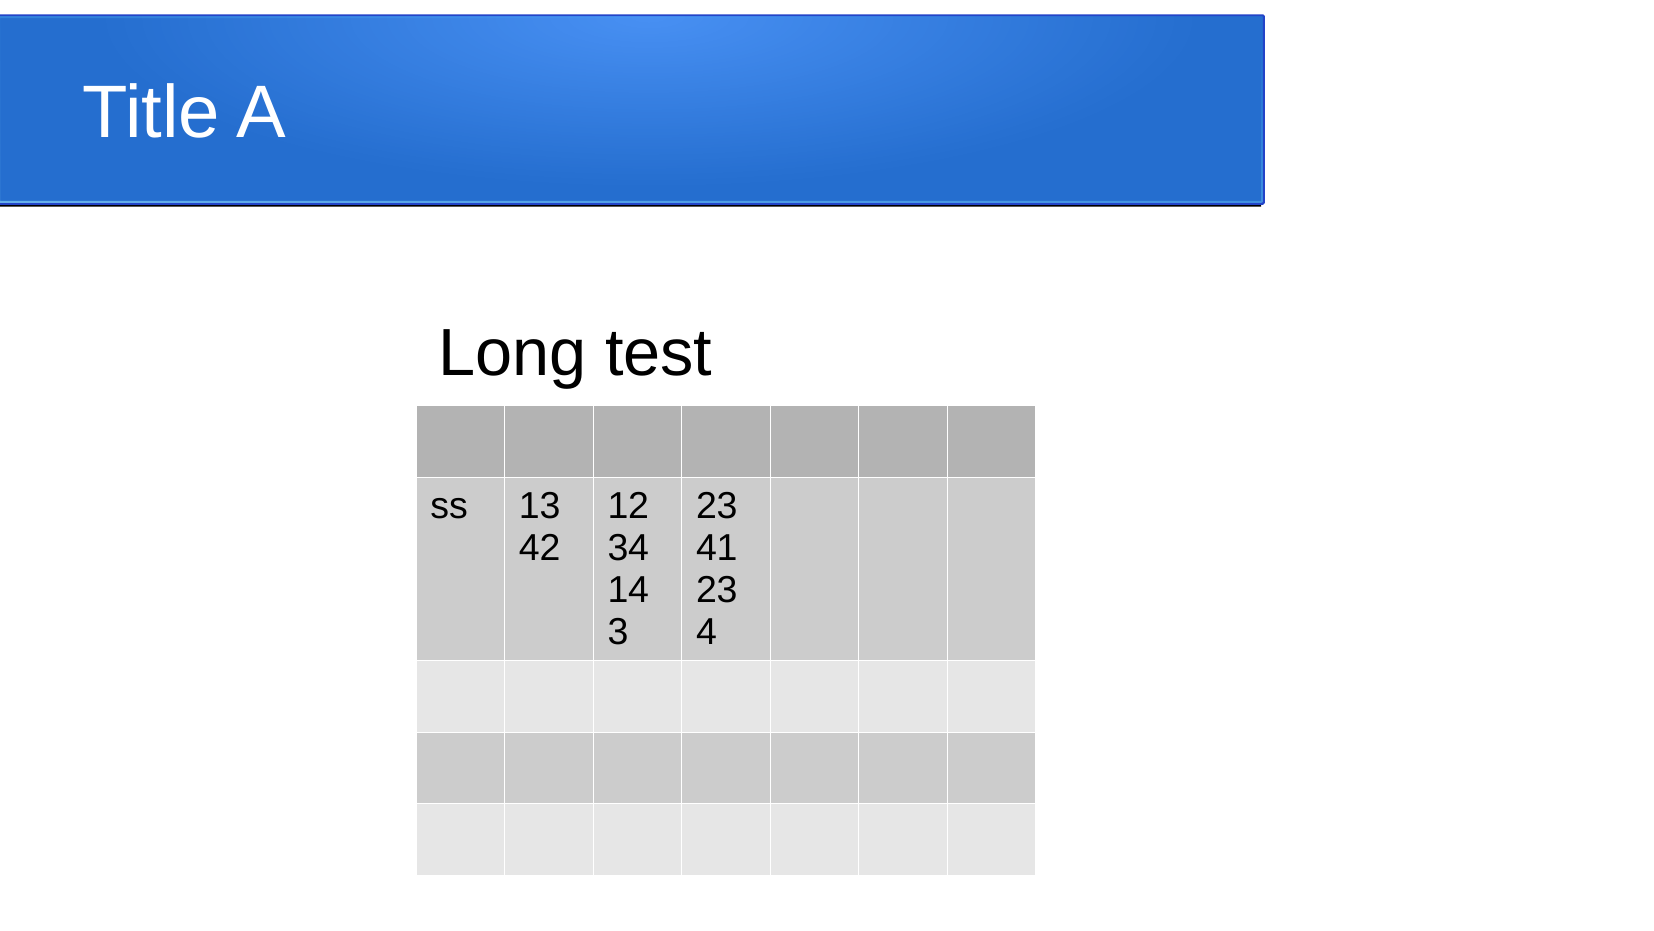

# Title A
Long test
| | | | | | | |
| --- | --- | --- | --- | --- | --- | --- |
| ss | 1342 | 1234143 | 2341234 | | | |
| | | | | | | |
| | | | | | | |
| | | | | | | |